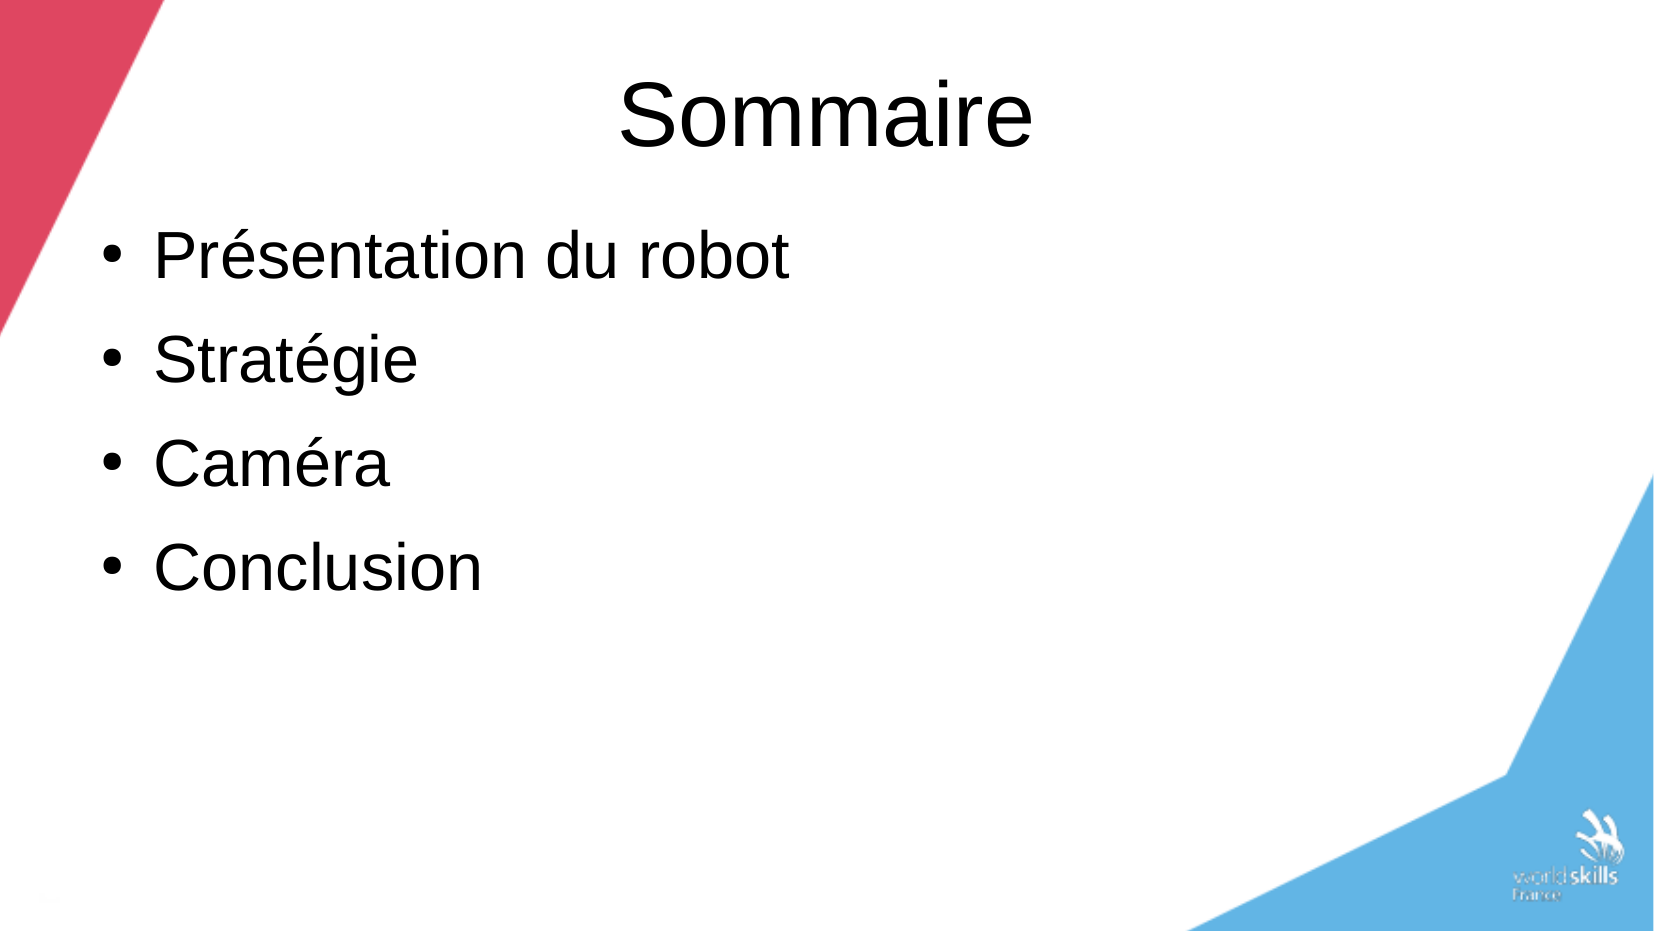

# Sommaire
Présentation du robot
Stratégie
Caméra
Conclusion